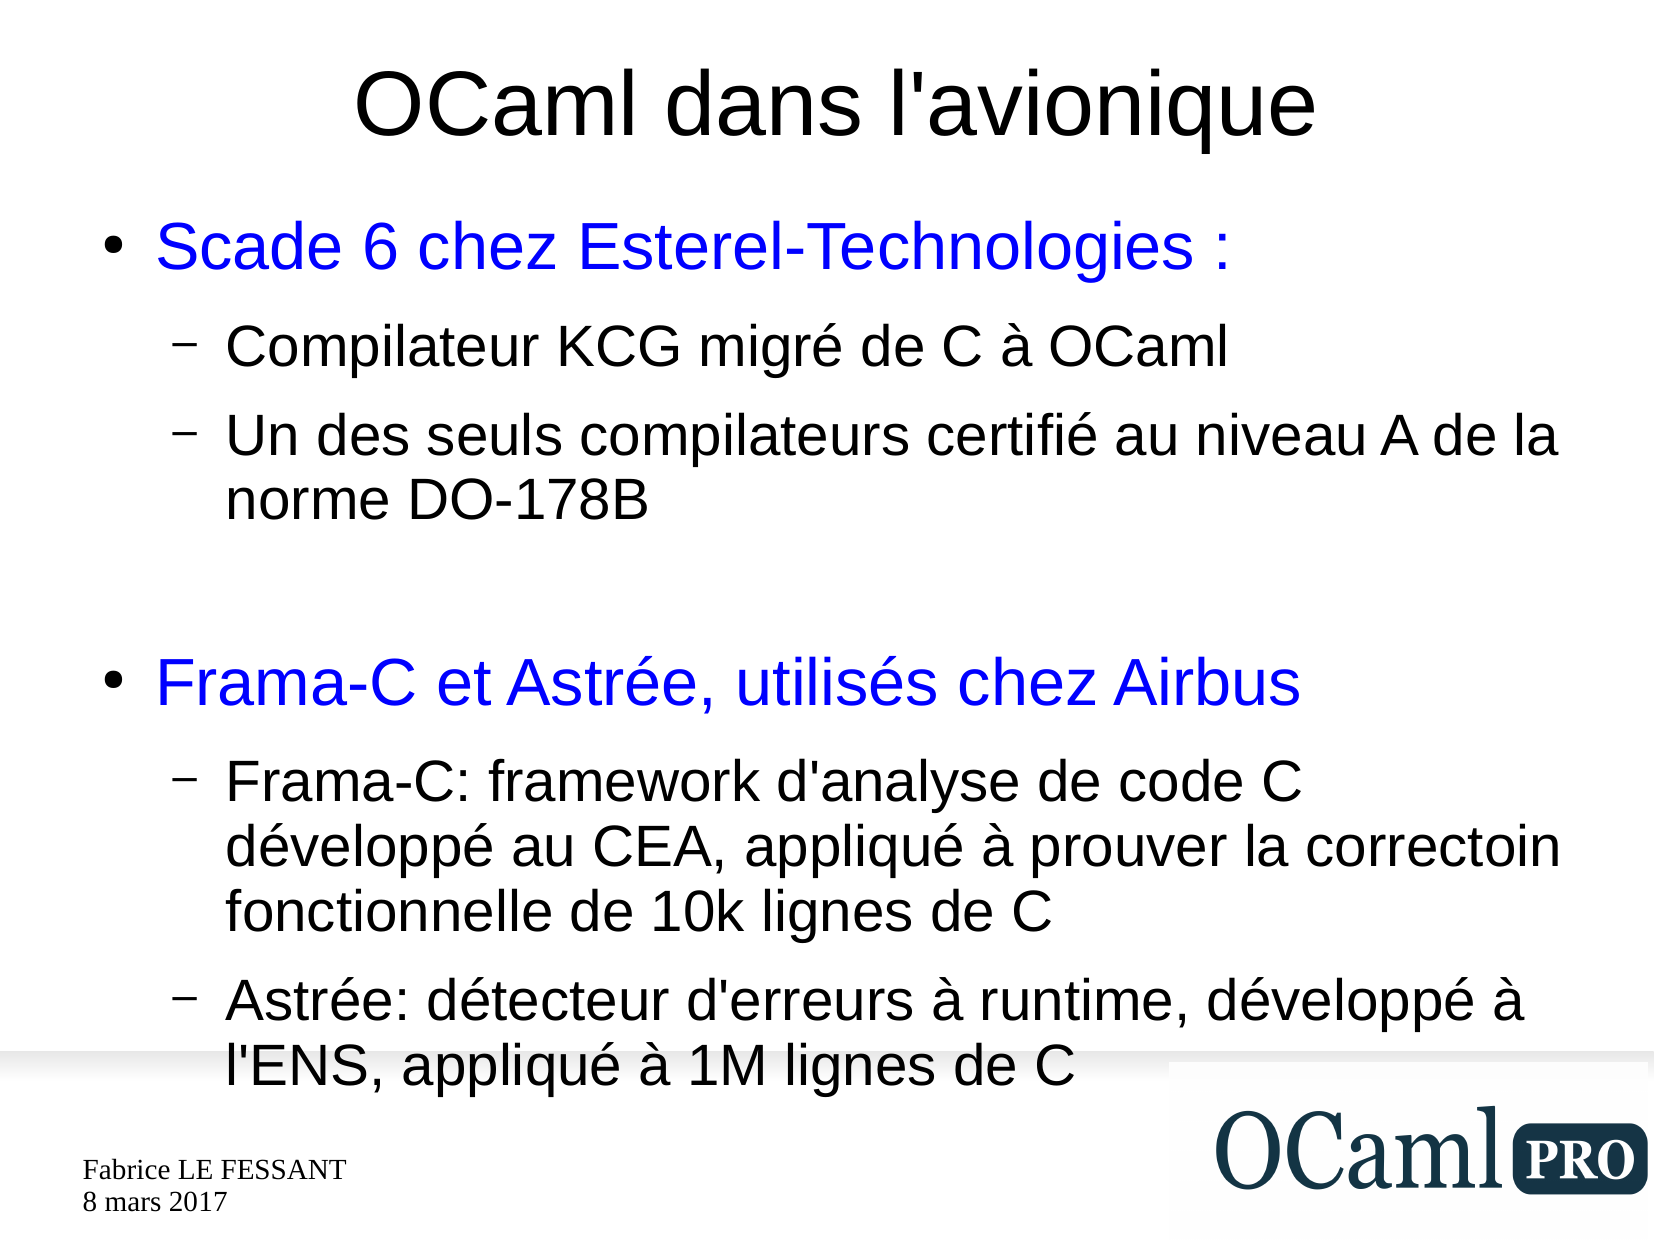

# OCaml dans l'avionique
Scade 6 chez Esterel-Technologies :
Compilateur KCG migré de C à OCaml
Un des seuls compilateurs certifié au niveau A de la norme DO-178B
Frama-C et Astrée, utilisés chez Airbus
Frama-C: framework d'analyse de code C développé au CEA, appliqué à prouver la correctoin fonctionnelle de 10k lignes de C
Astrée: détecteur d'erreurs à runtime, développé à l'ENS, appliqué à 1M lignes de C